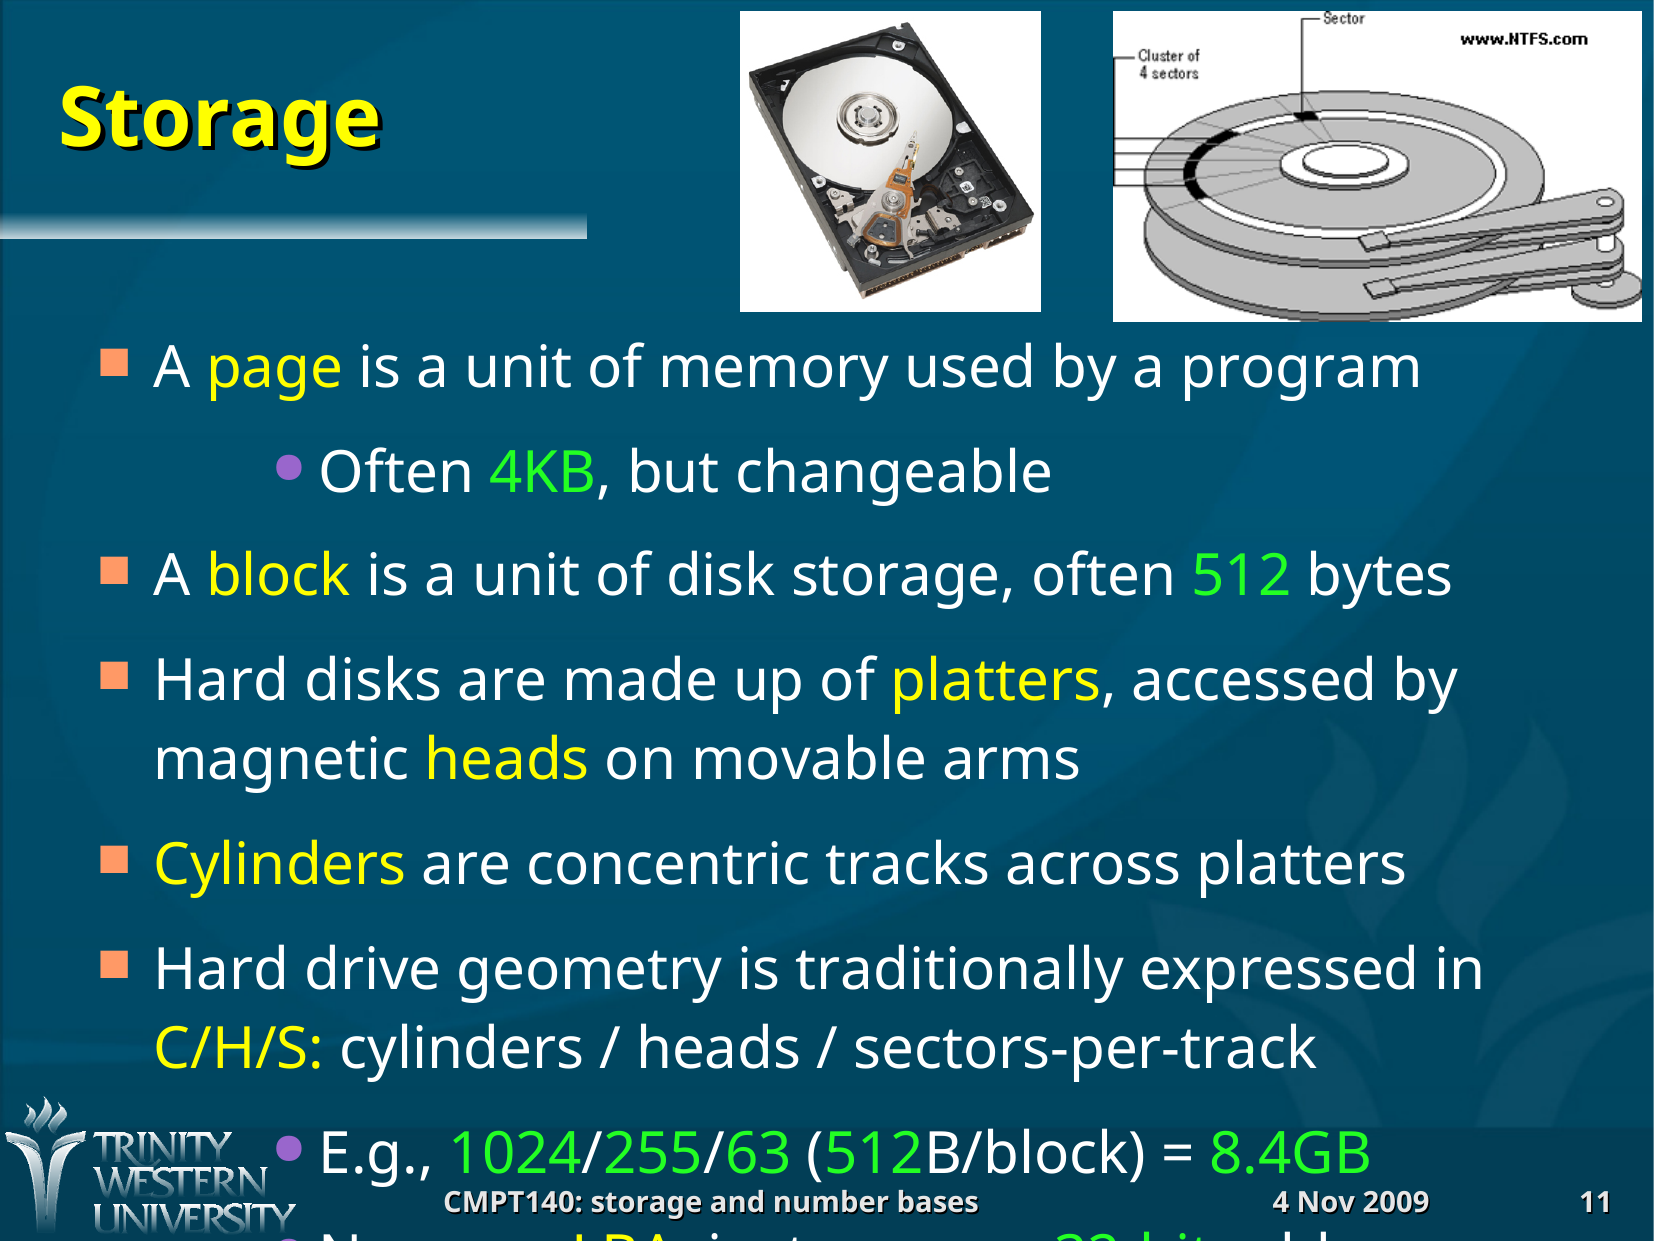

# Storage
A page is a unit of memory used by a program
Often 4KB, but changeable
A block is a unit of disk storage, often 512 bytes
Hard disks are made up of platters, accessed by magnetic heads on movable arms
Cylinders are concentric tracks across platters
Hard drive geometry is traditionally expressed in C/H/S: cylinders / heads / sectors-per-track
E.g., 1024/255/63 (512B/block) = 8.4GB
Now use LBA: just use one 32-bit addr
CMPT140: storage and number bases
4 Nov 2009
11